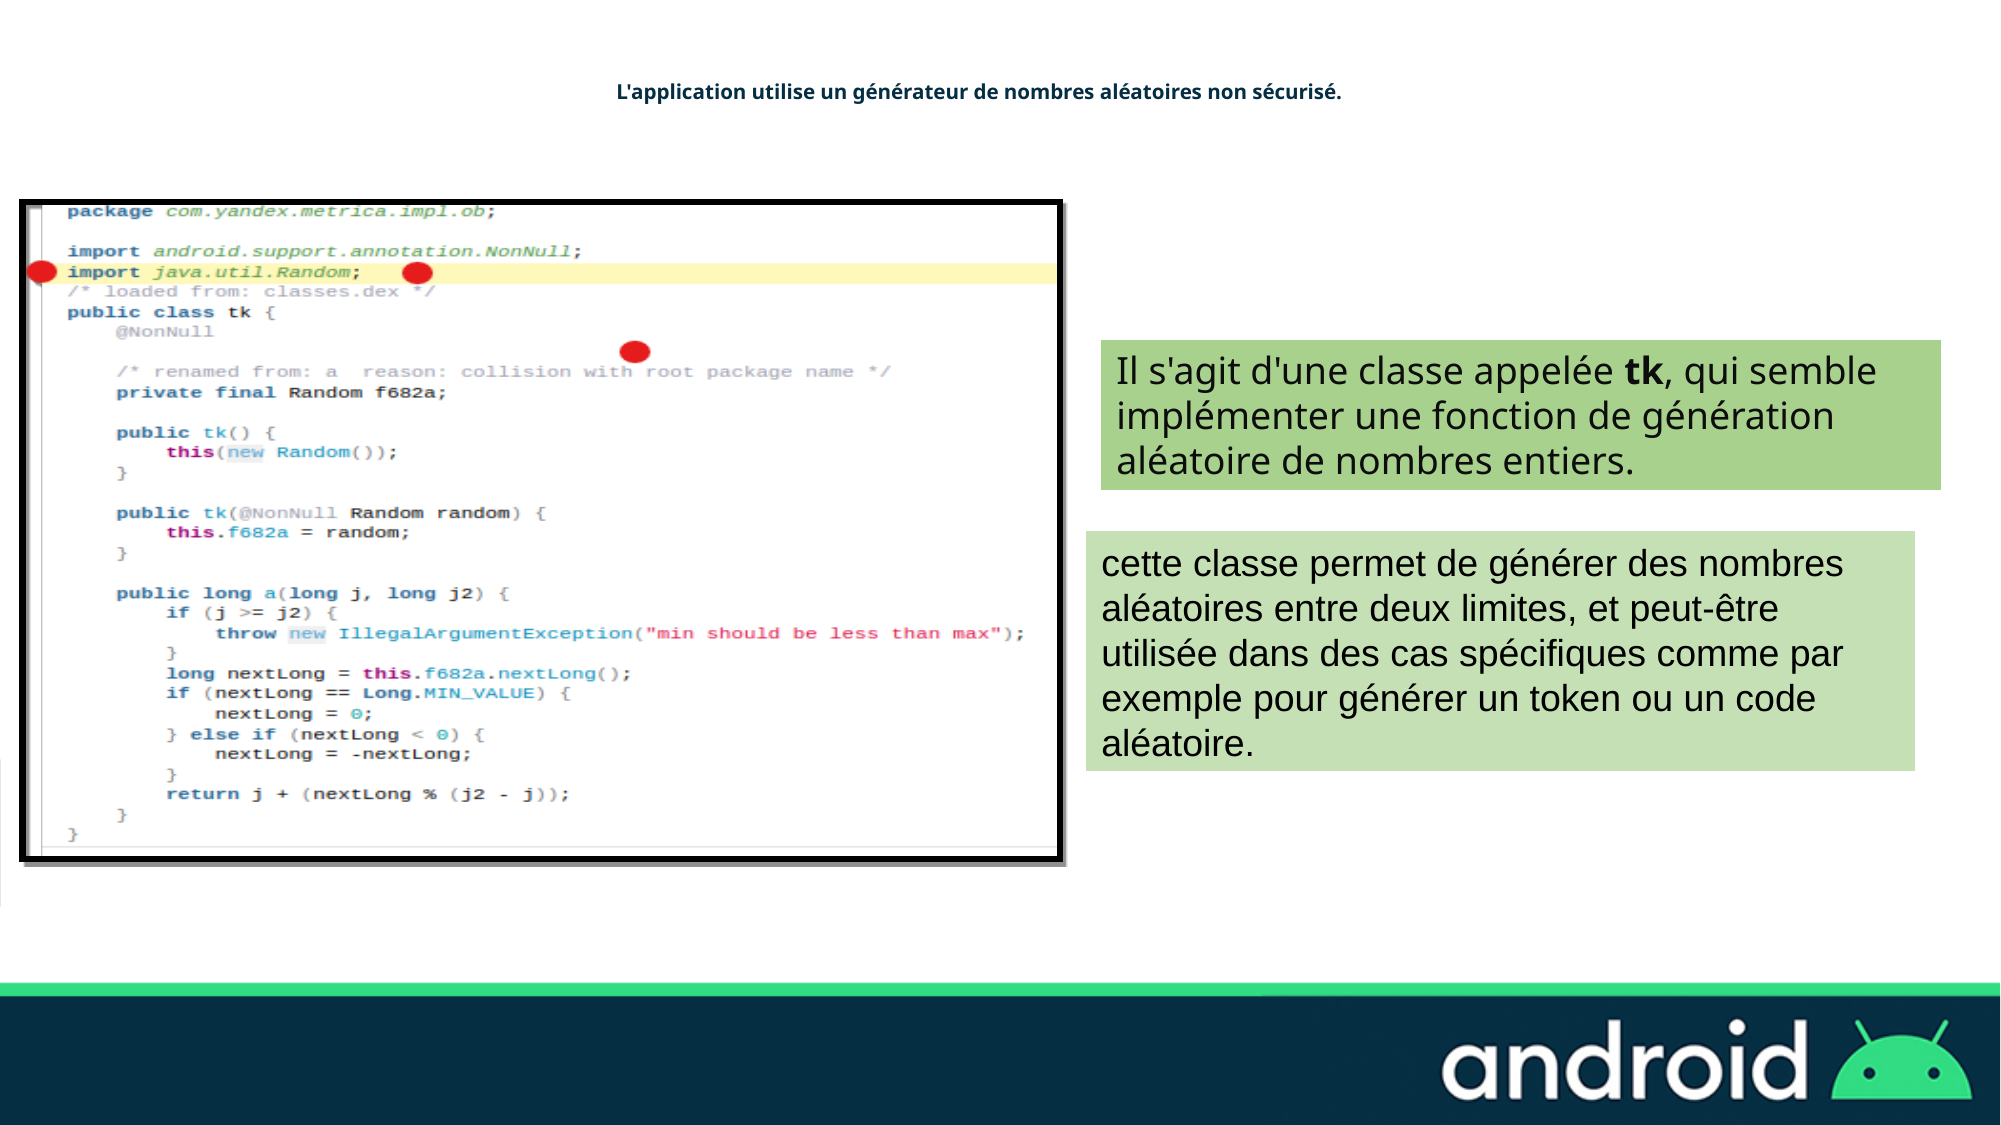

# L'application utilise un générateur de nombres aléatoires non sécurisé.
Il s'agit d'une classe appelée tk, qui semble implémenter une fonction de génération aléatoire de nombres entiers.
cette classe permet de générer des nombres aléatoires entre deux limites, et peut-être utilisée dans des cas spécifiques comme par exemple pour générer un token ou un code aléatoire.